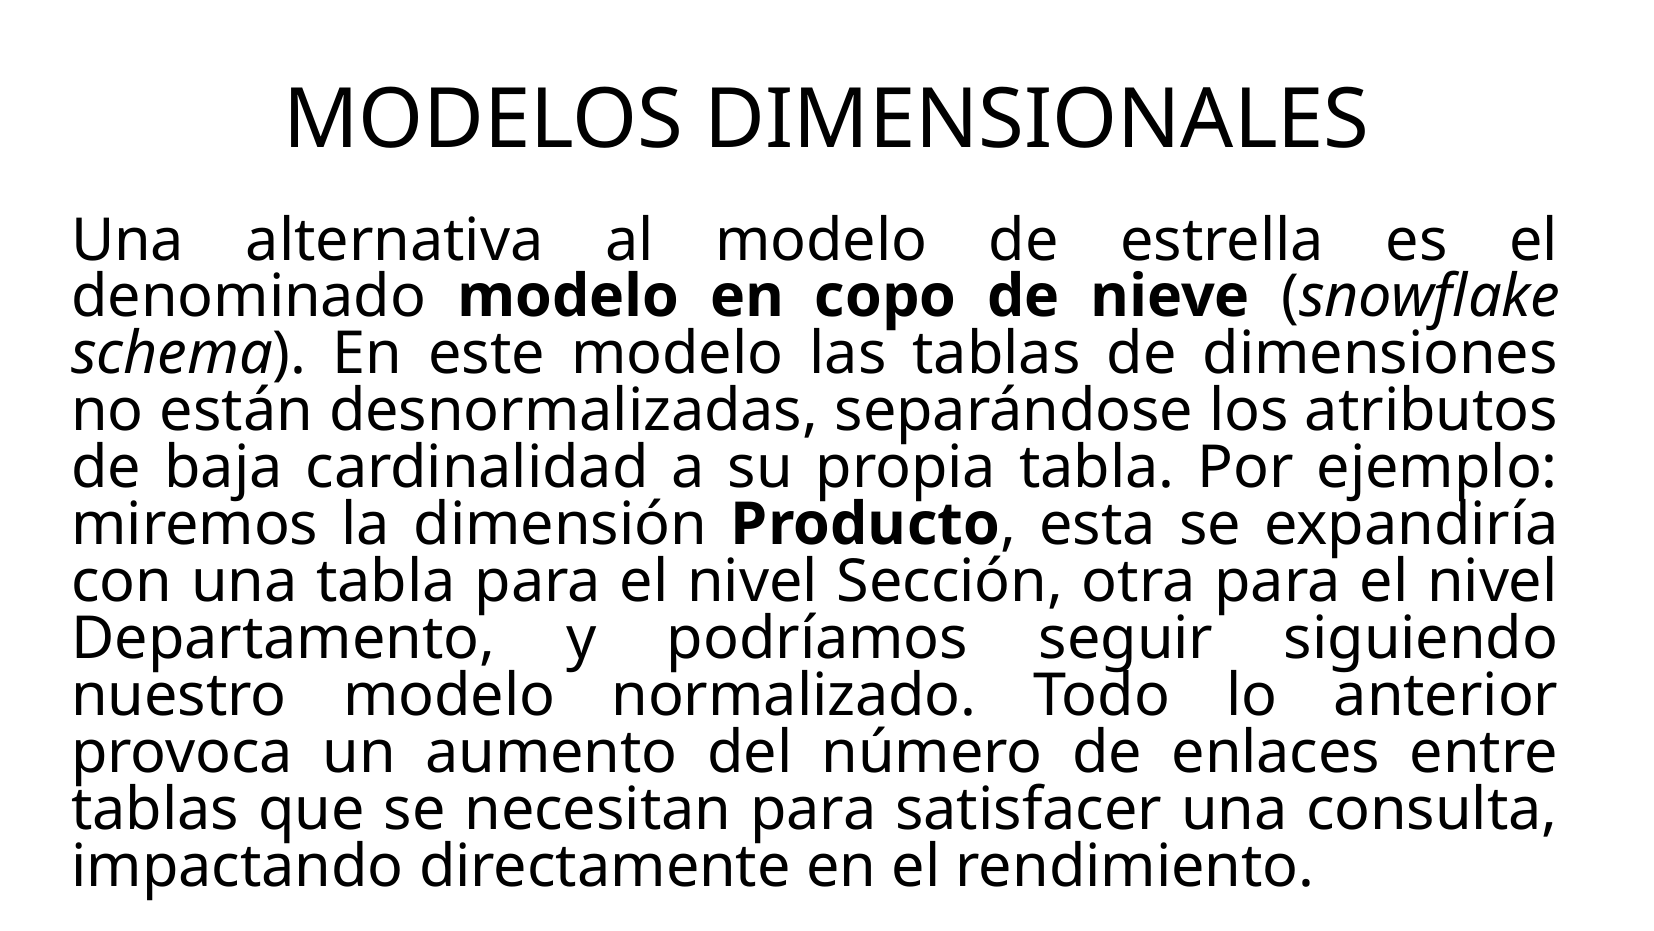

# MODELOS DIMENSIONALES
Una alternativa al modelo de estrella es el denominado modelo en copo de nieve (snowflake schema). En este modelo las tablas de dimensiones no están desnormalizadas, separándose los atributos de baja cardinalidad a su propia tabla. Por ejemplo: miremos la dimensión Producto, esta se expandiría con una tabla para el nivel Sección, otra para el nivel Departamento, y podríamos seguir siguiendo nuestro modelo normalizado. Todo lo anterior provoca un aumento del número de enlaces entre tablas que se necesitan para satisfacer una consulta, impactando directamente en el rendimiento.